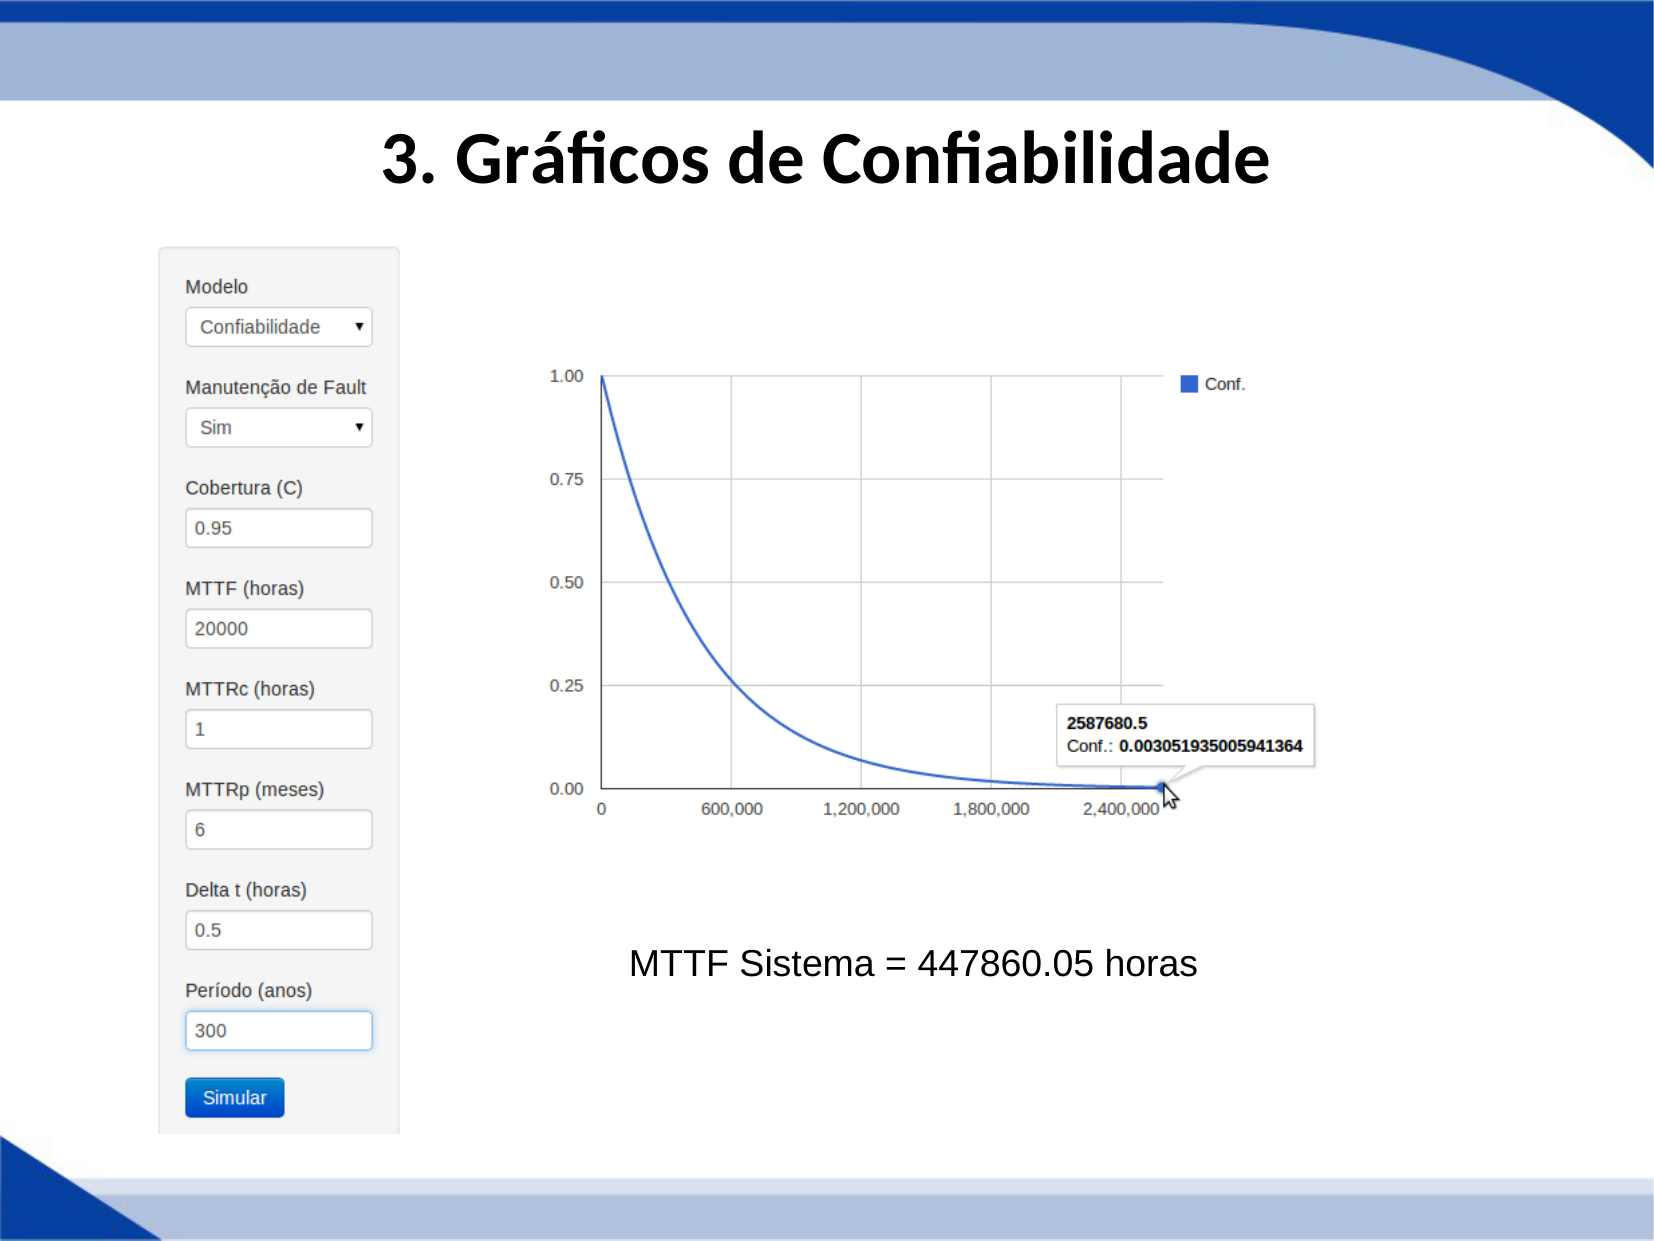

# 3. Gráficos de Confiabilidade
MTTF Sistema = 447860.05 horas